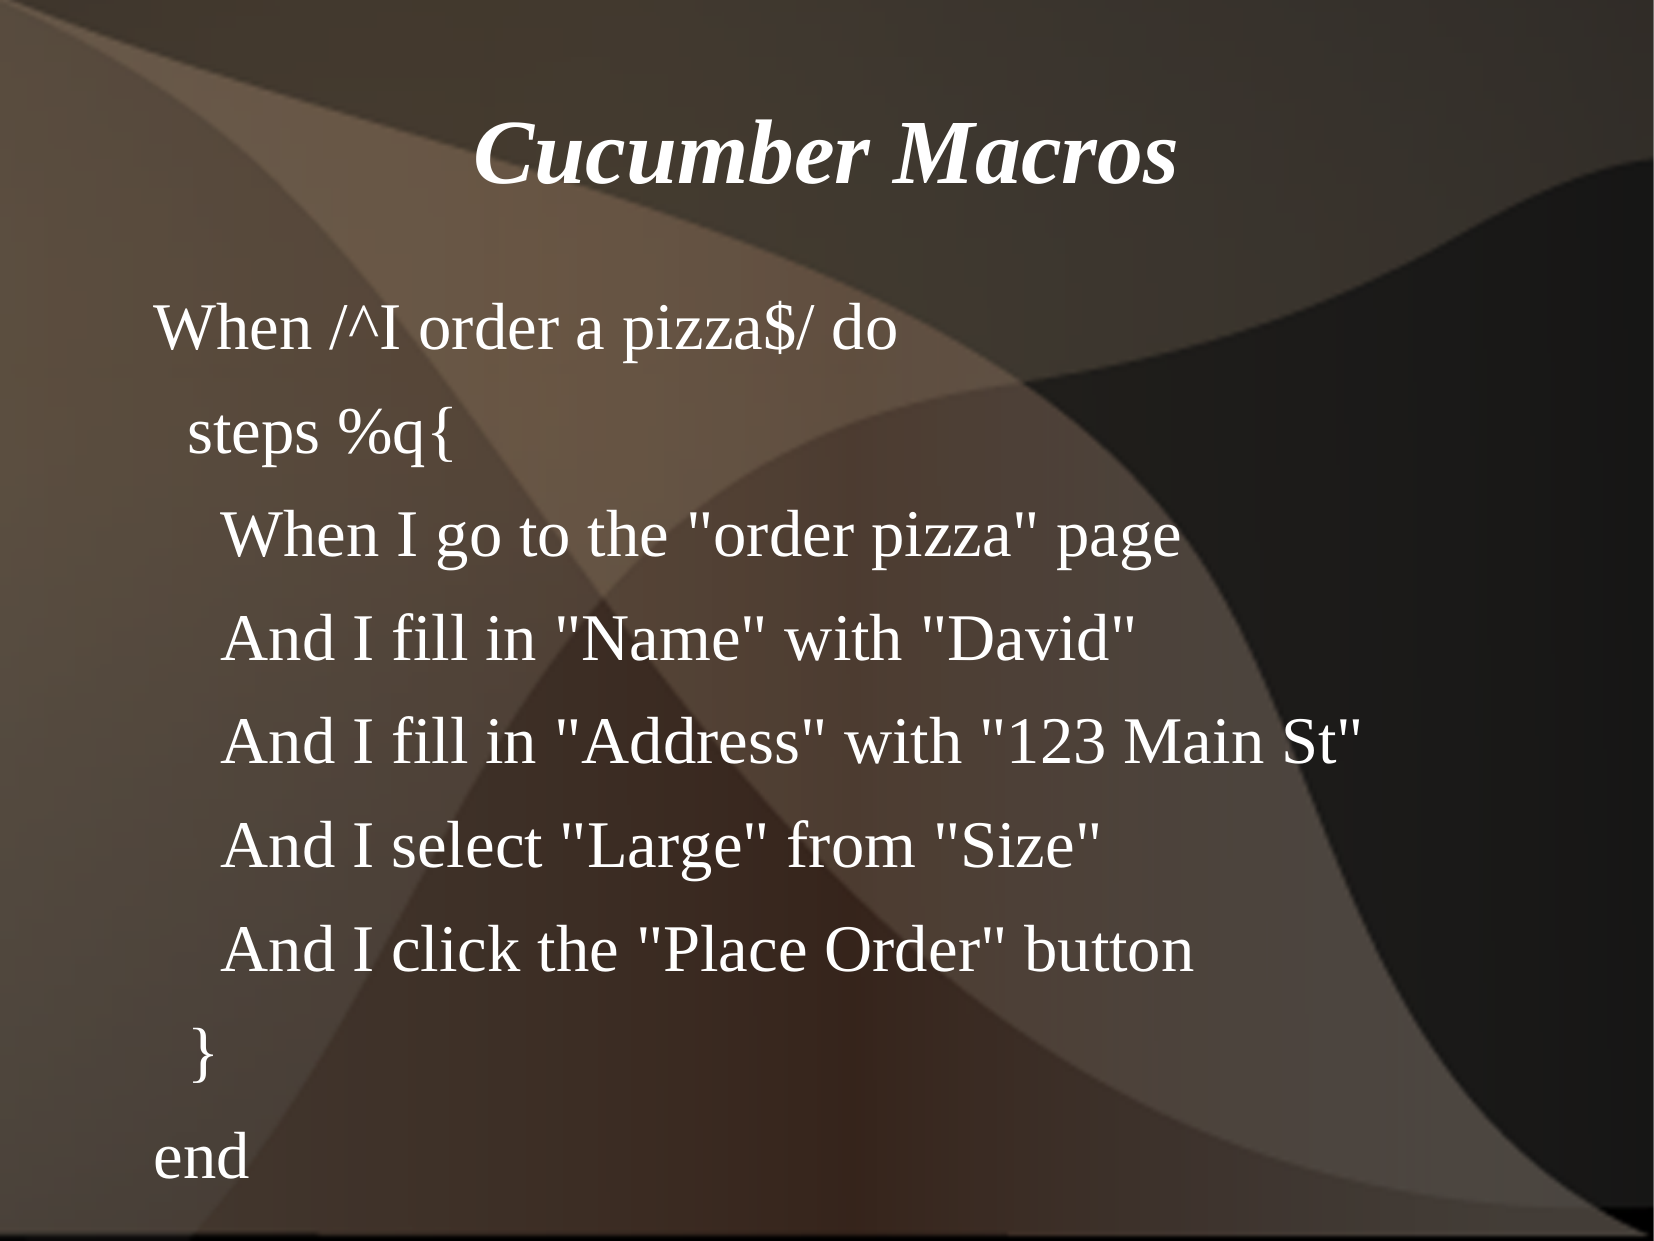

# Cucumber Macros
When /^I order a pizza$/ do
 steps %q{
 When I go to the "order pizza" page
 And I fill in "Name" with "David"
 And I fill in "Address" with "123 Main St"
 And I select "Large" from "Size"
 And I click the "Place Order" button
 }
end